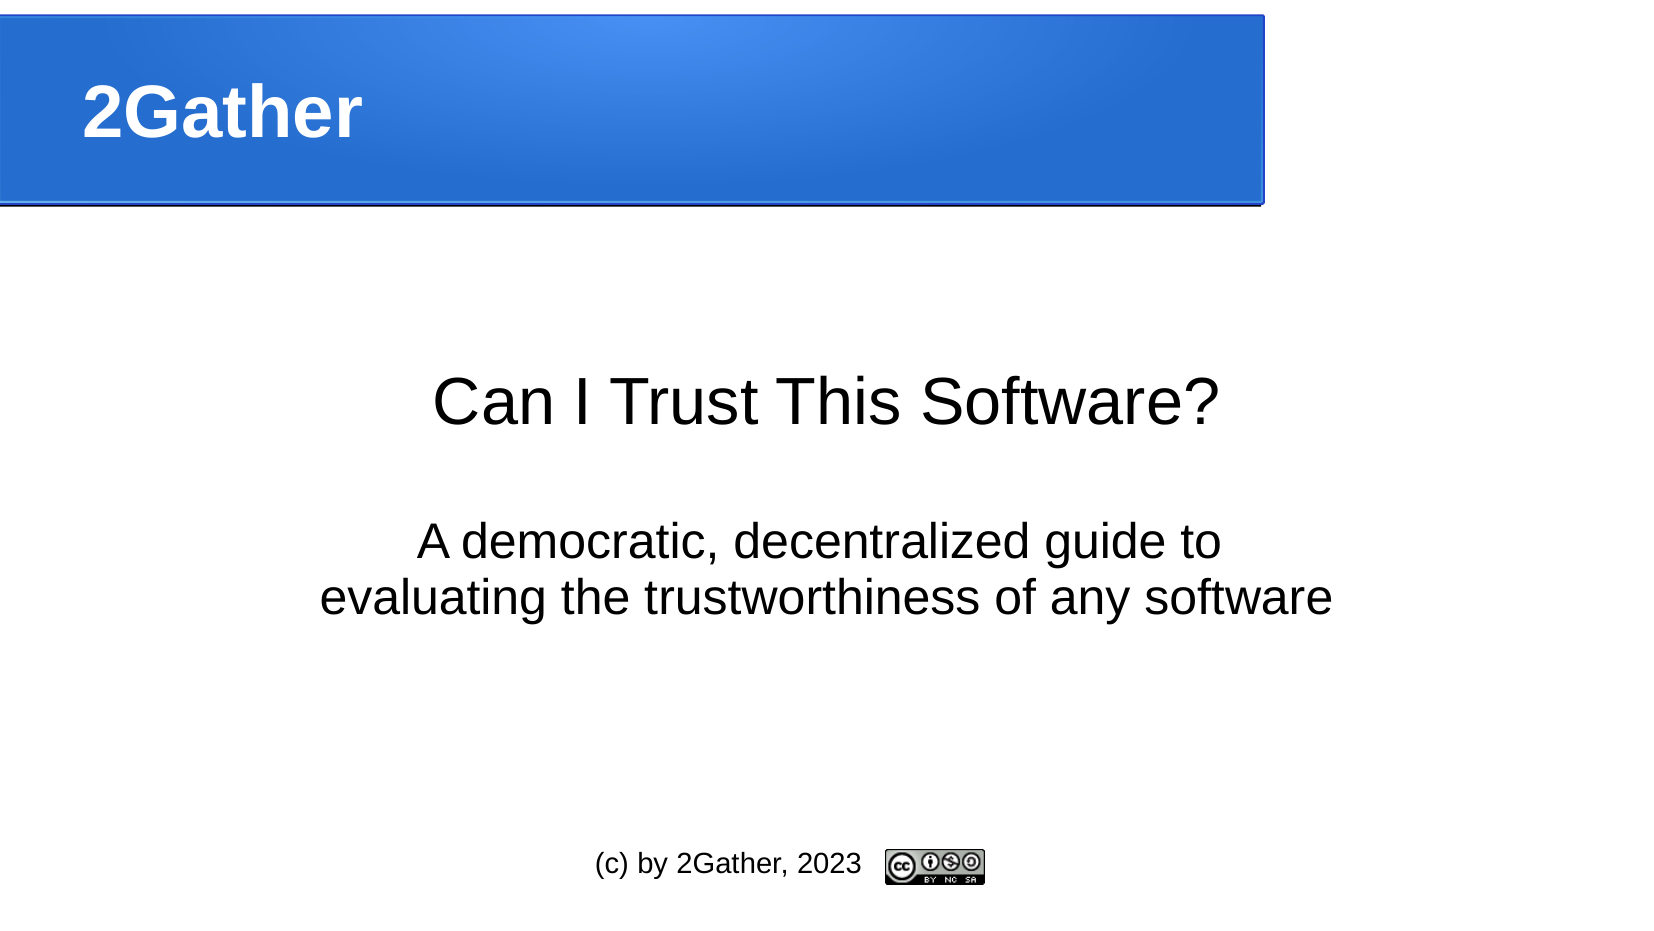

# 2Gather
Can I Trust This Software?
A democratic, decentralized guide to
evaluating the trustworthiness of any software